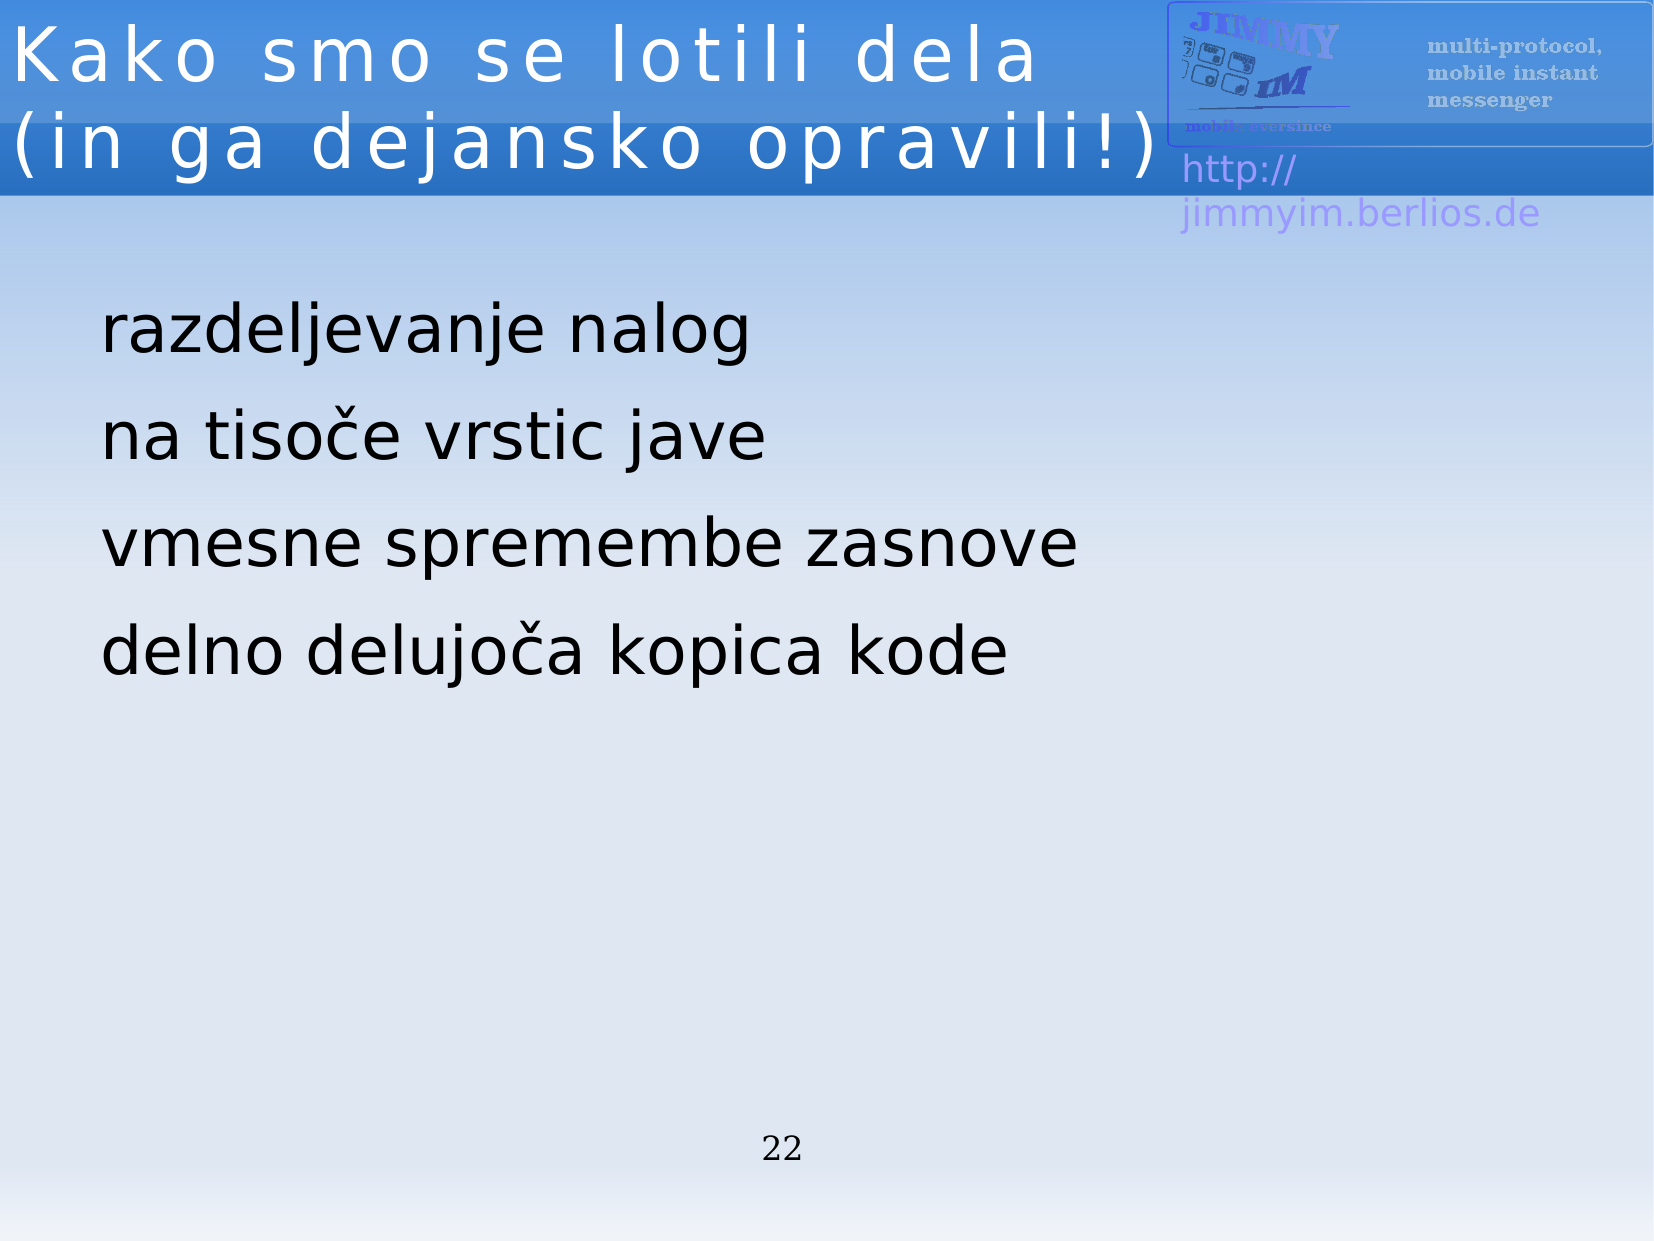

# Kako smo se lotili dela (in ga dejansko opravili!)
razdeljevanje nalog
na tisoče vrstic jave
vmesne spremembe zasnove
delno delujoča kopica kode
22